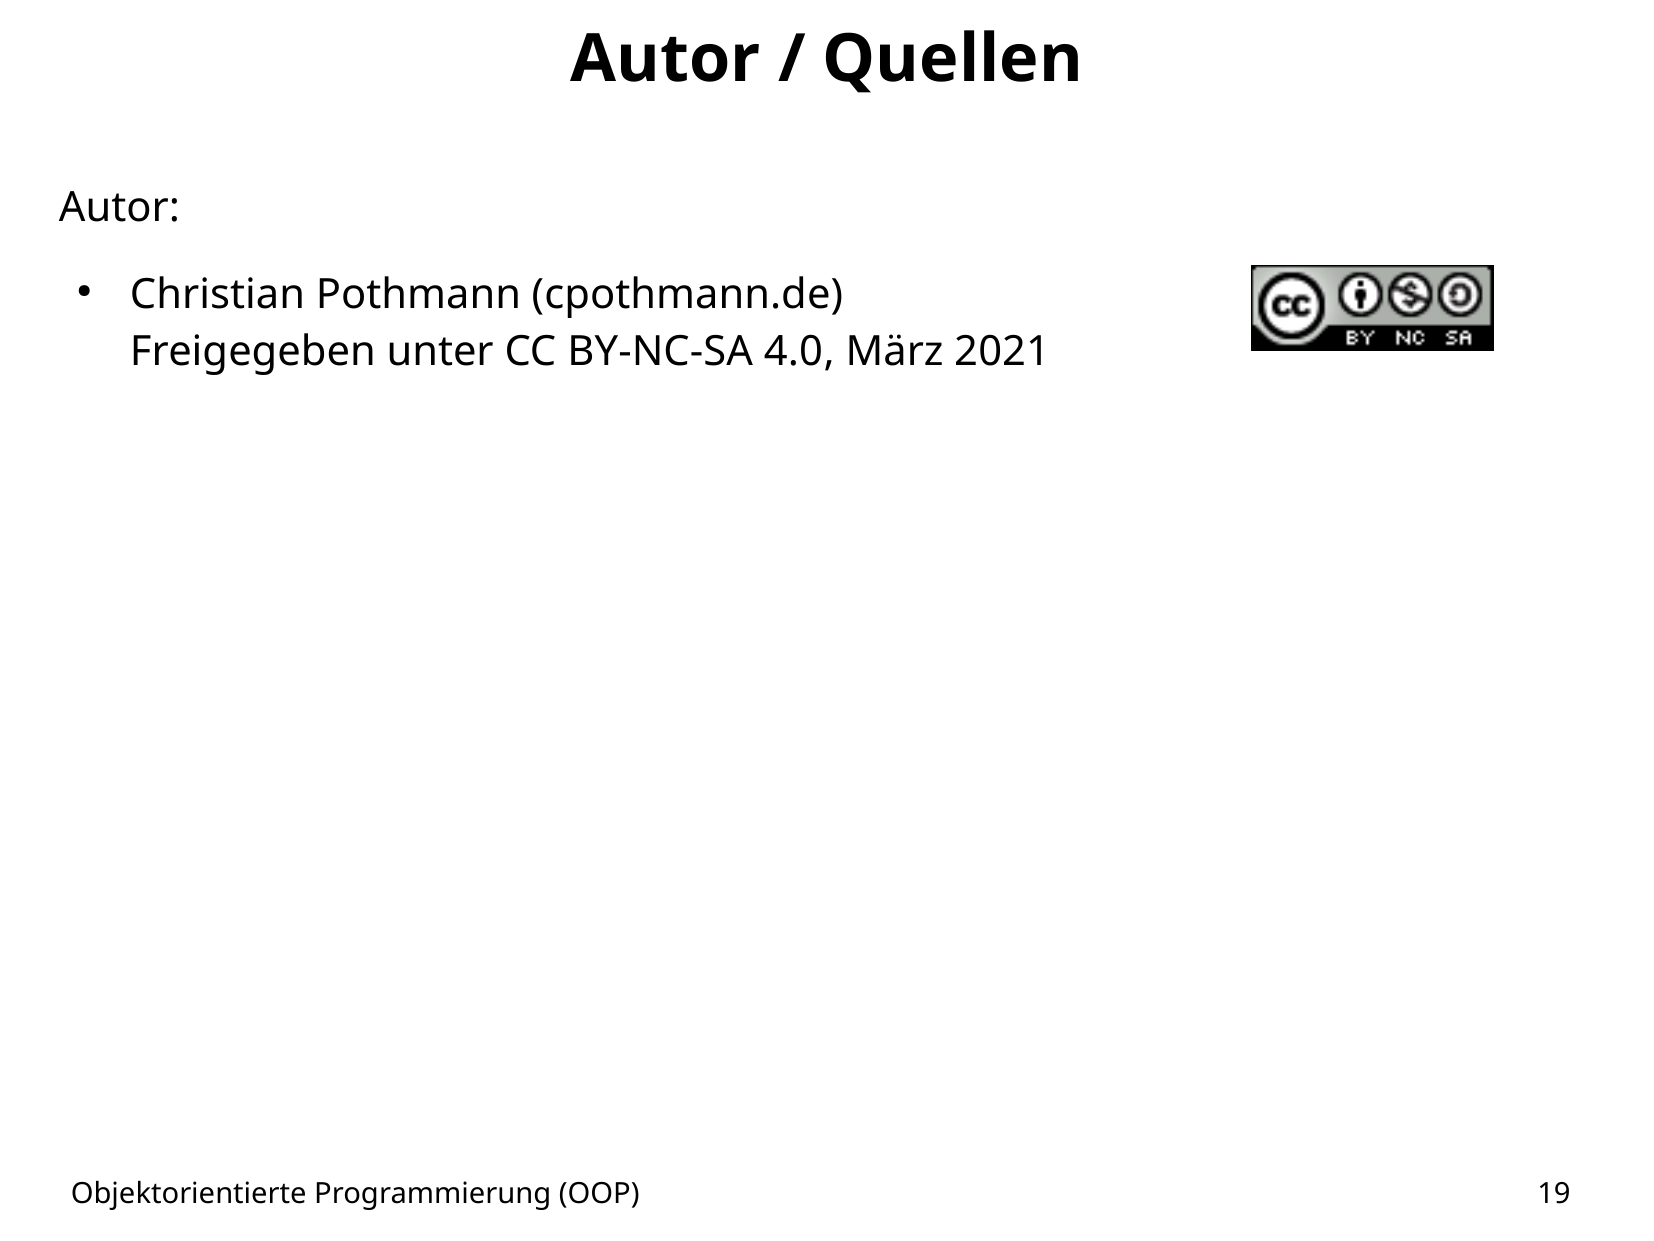

# Autor / Quellen
Autor:
Christian Pothmann (cpothmann.de)
Freigegeben unter CC BY-NC-SA 4.0, März 2021
Objektorientierte Programmierung (OOP)
19